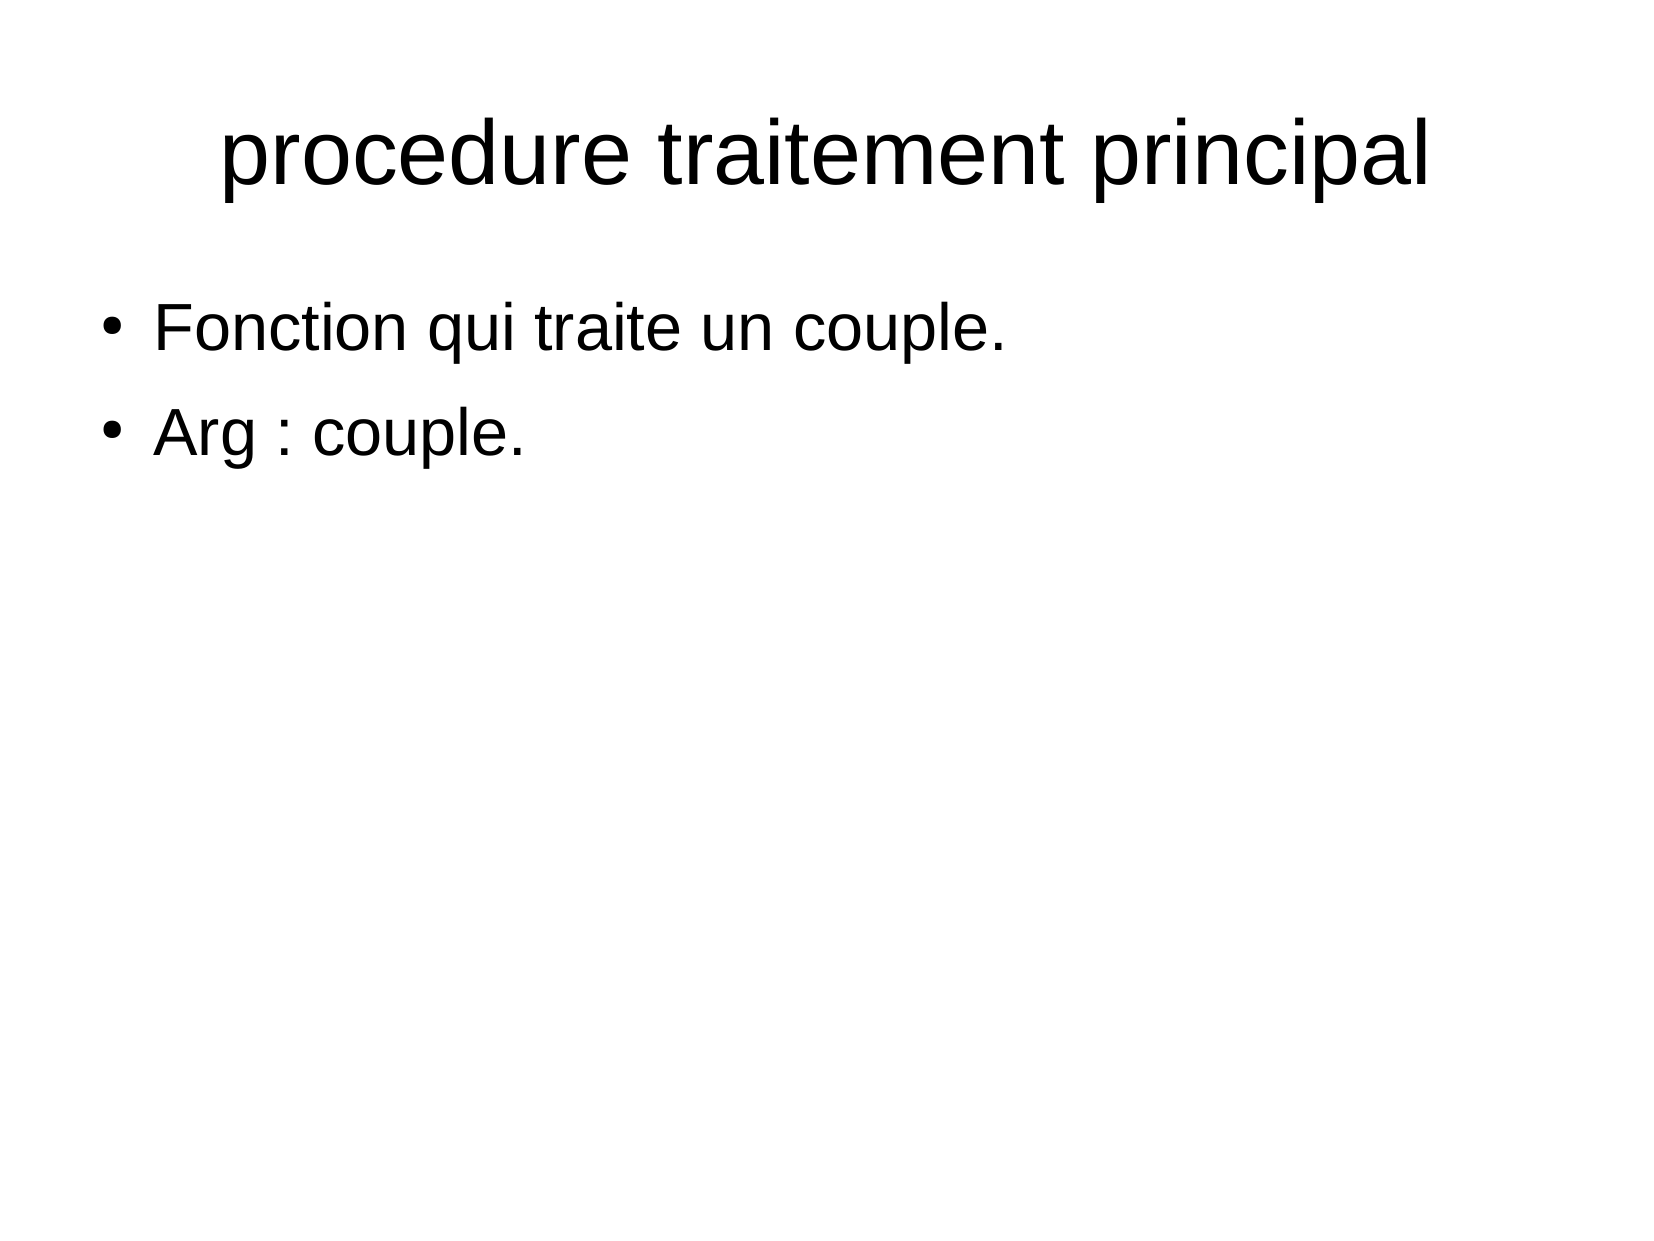

# procedure traitement principal
Fonction qui traite un couple.
Arg : couple.